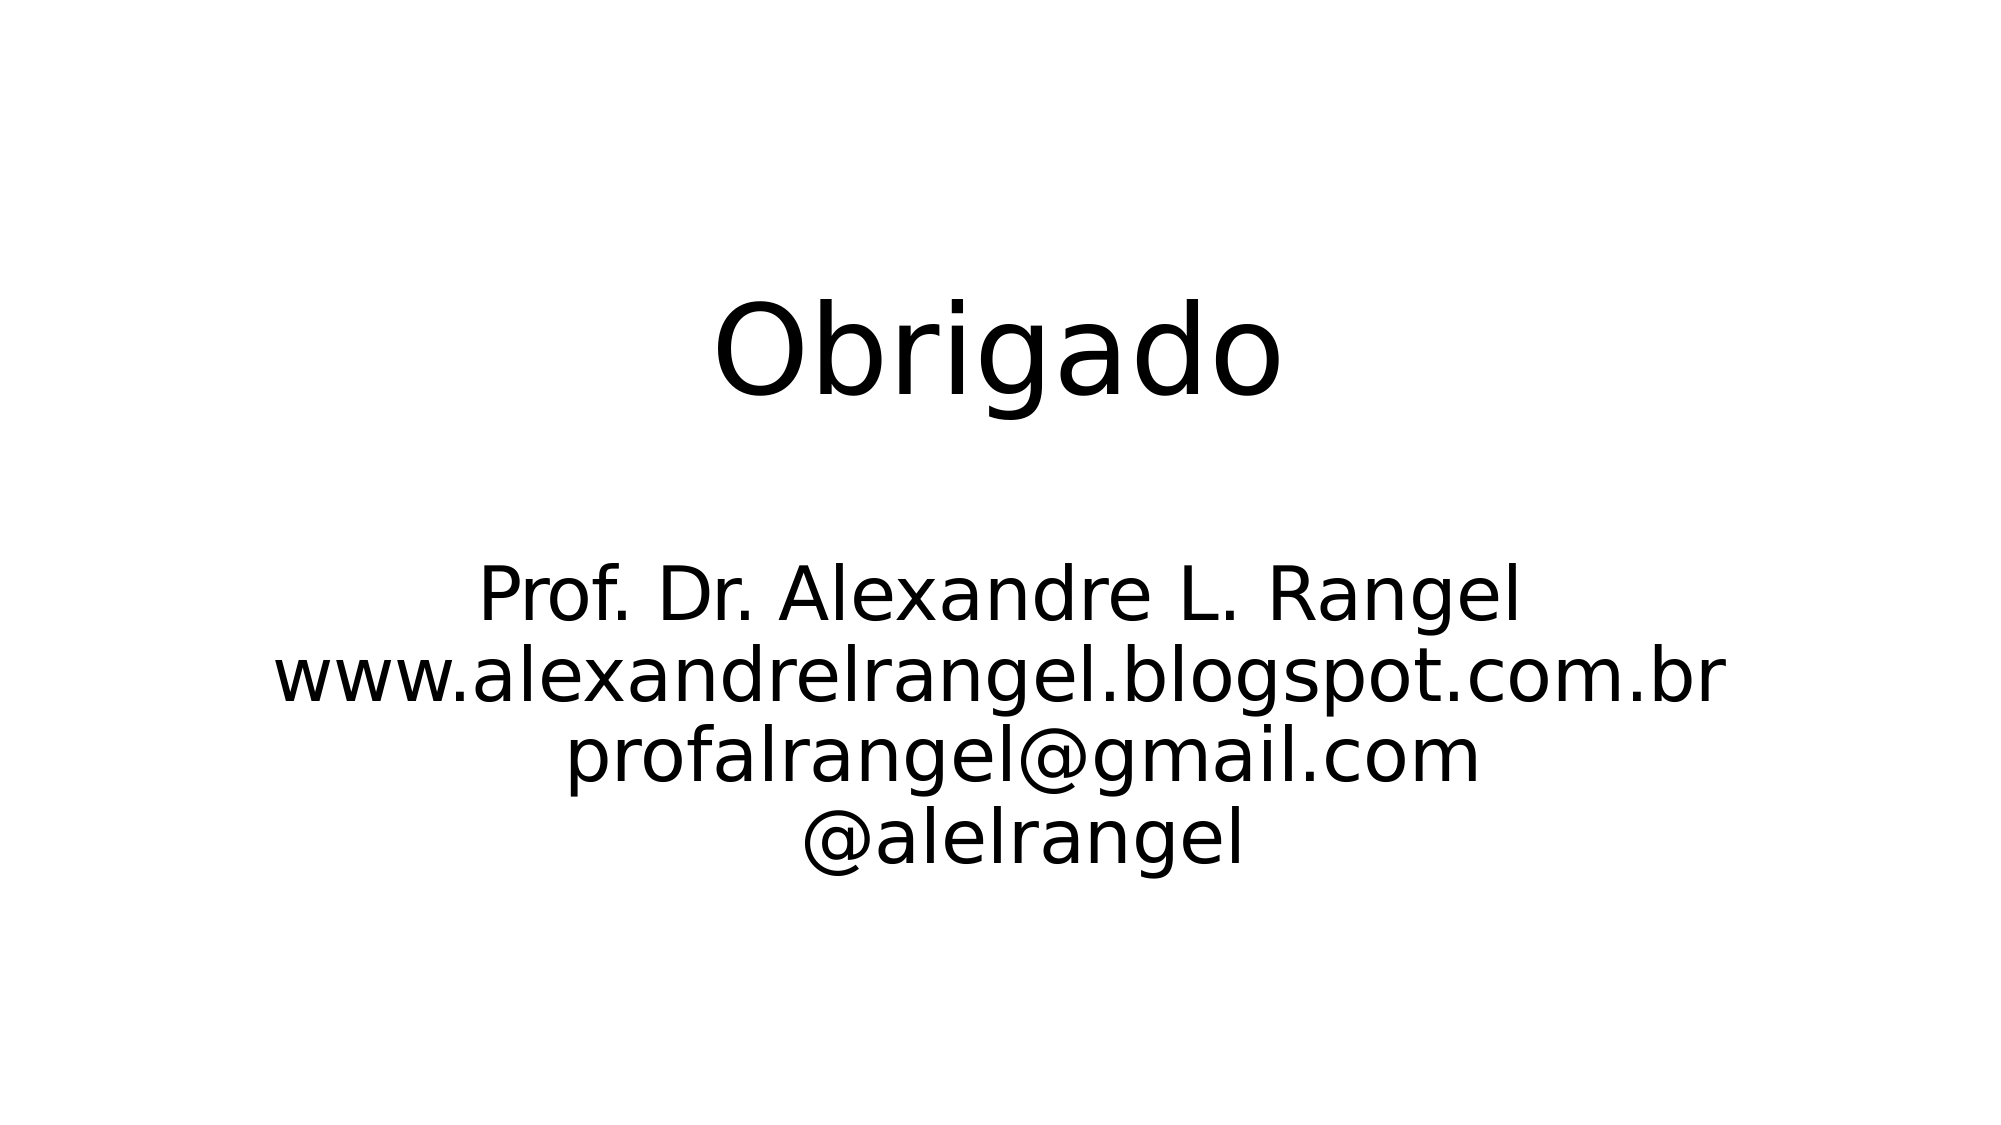

# Obrigado
Prof. Dr. Alexandre L. Rangel www.alexandrelrangel.blogspot.com.br profalrangel@gmail.com
@alelrangel